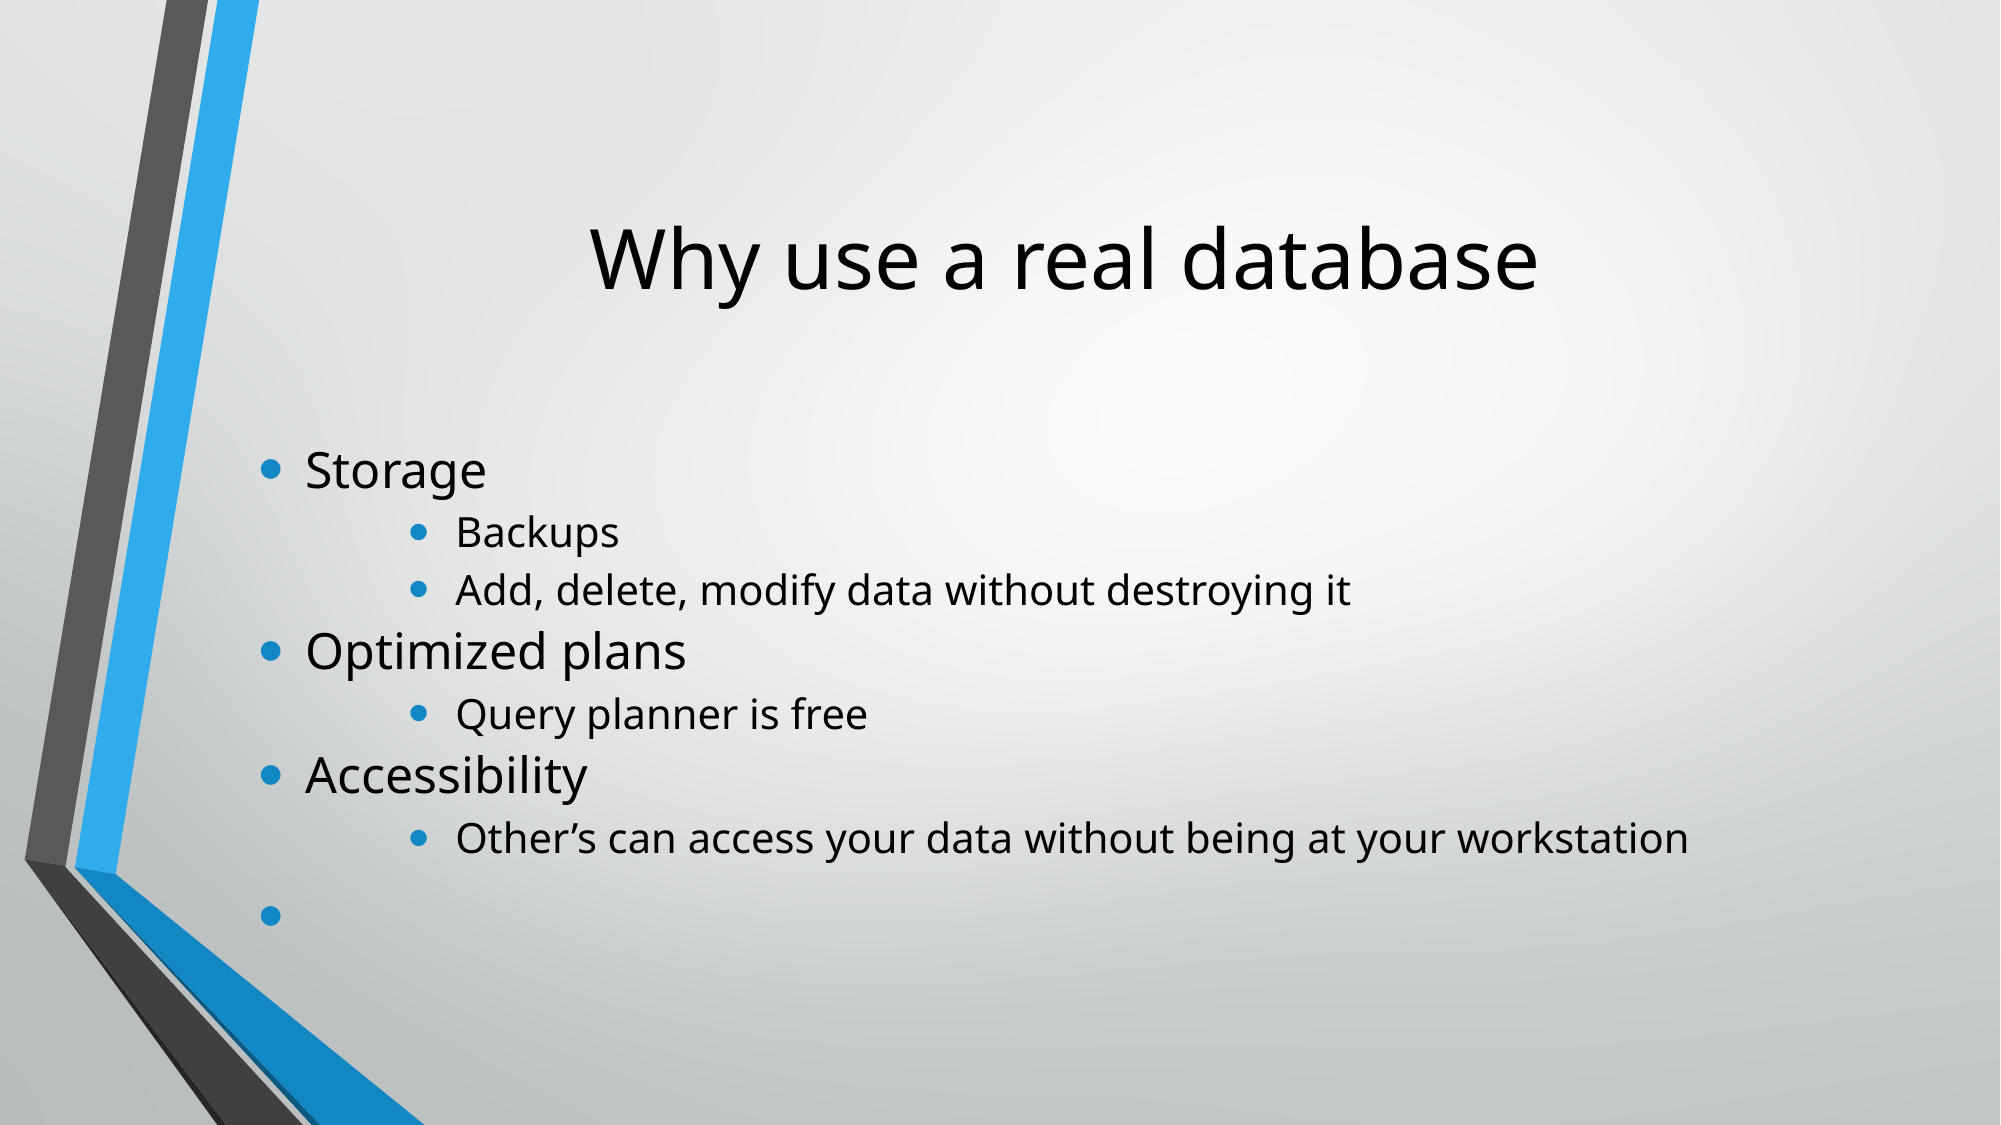

# Why use a real database
Storage
Backups
Add, delete, modify data without destroying it
Optimized plans
Query planner is free
Accessibility
Other’s can access your data without being at your workstation